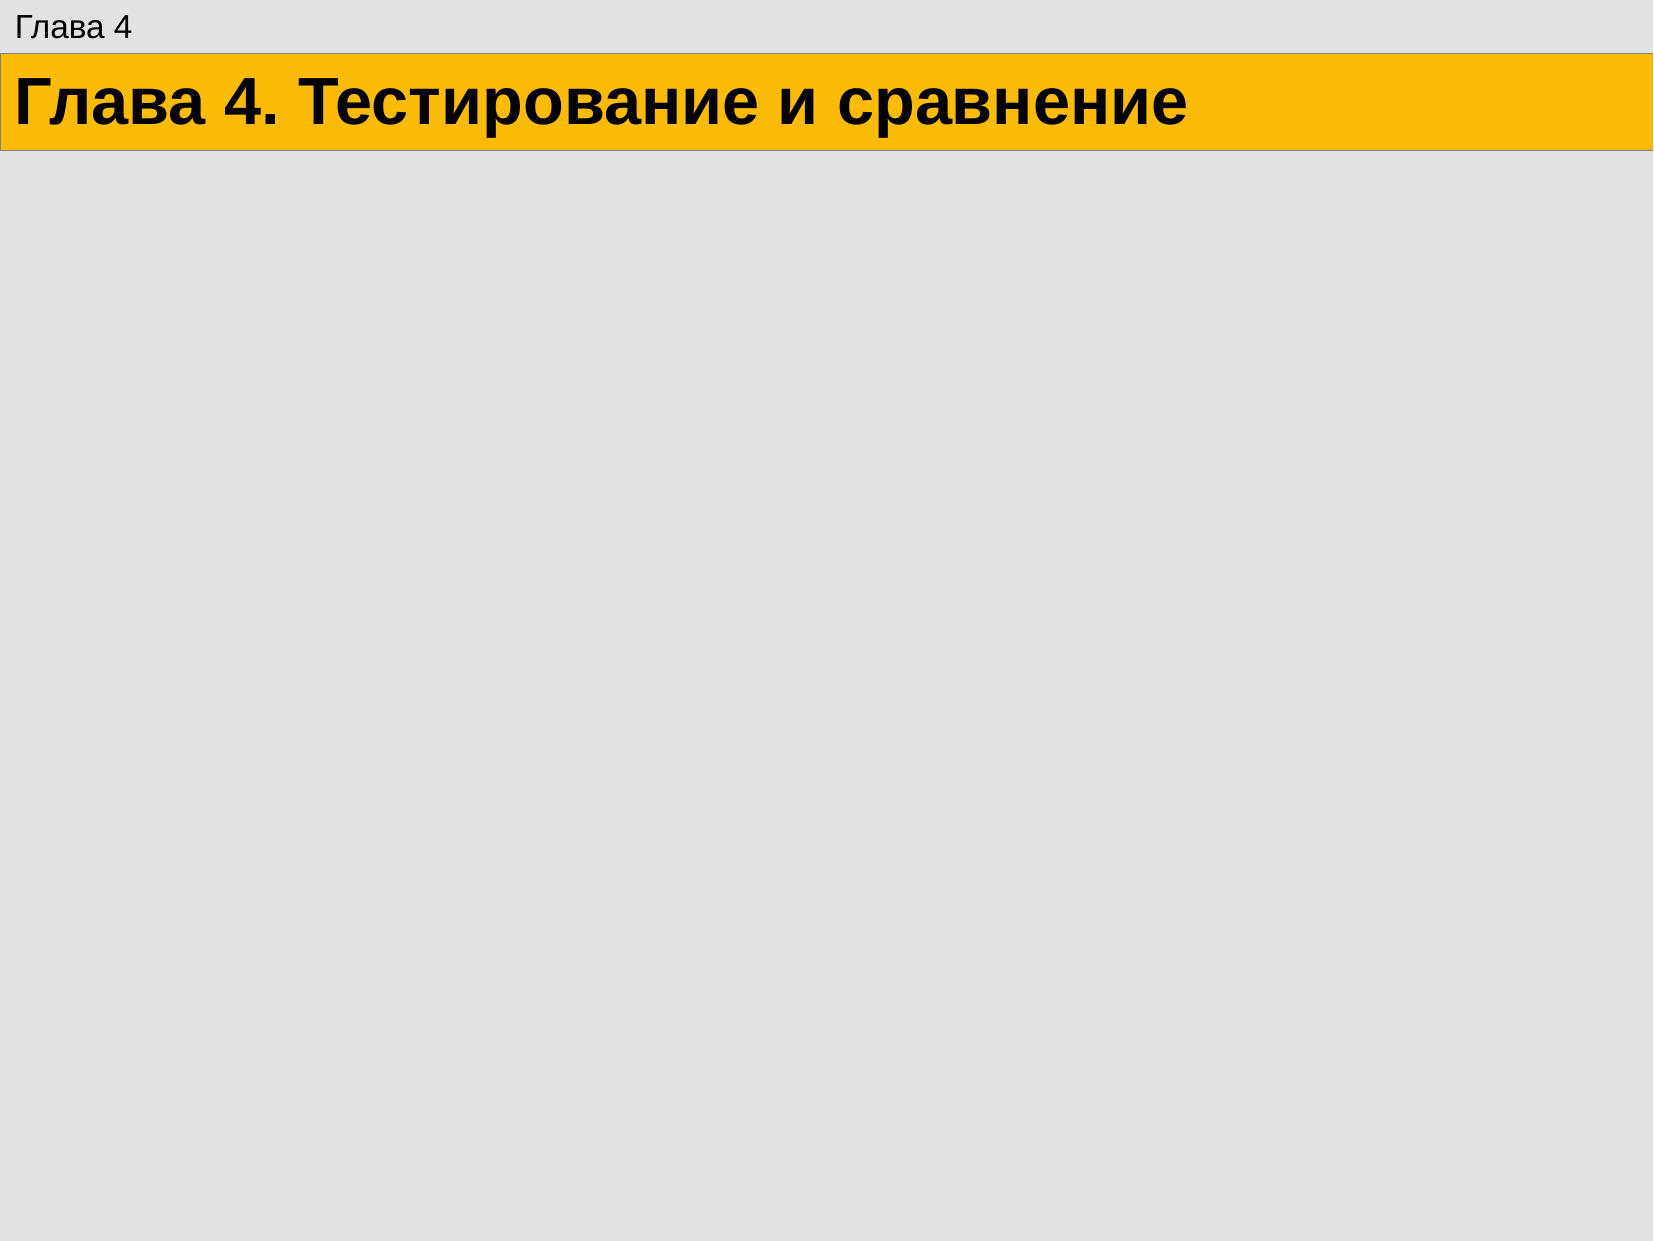

Глава 4
Глава 4. Тестирование и сравнение